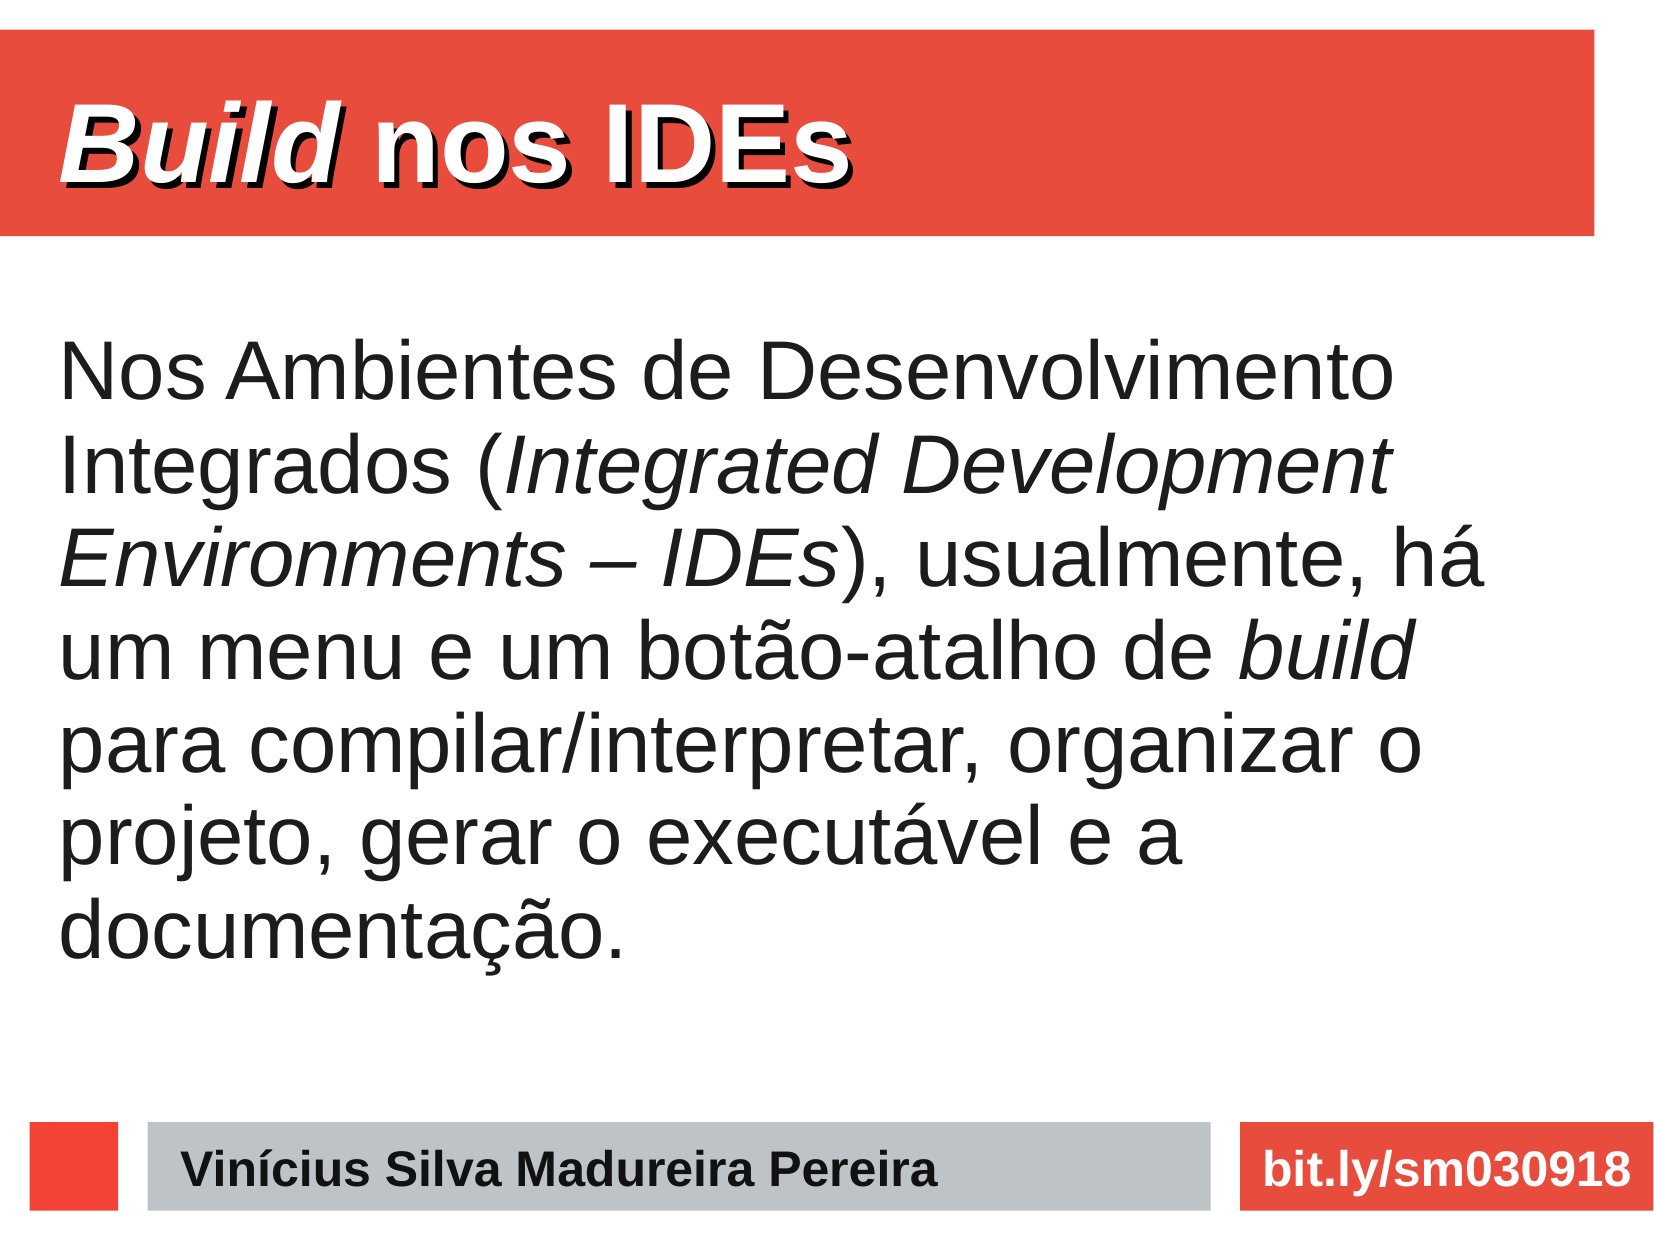

# Build nos IDEs
Nos Ambientes de Desenvolvimento Integrados (Integrated Development Environments – IDEs), usualmente, há um menu e um botão-atalho de build para compilar/interpretar, organizar o projeto, gerar o executável e a documentação.
Vinícius Silva Madureira Pereira
bit.ly/sm030918